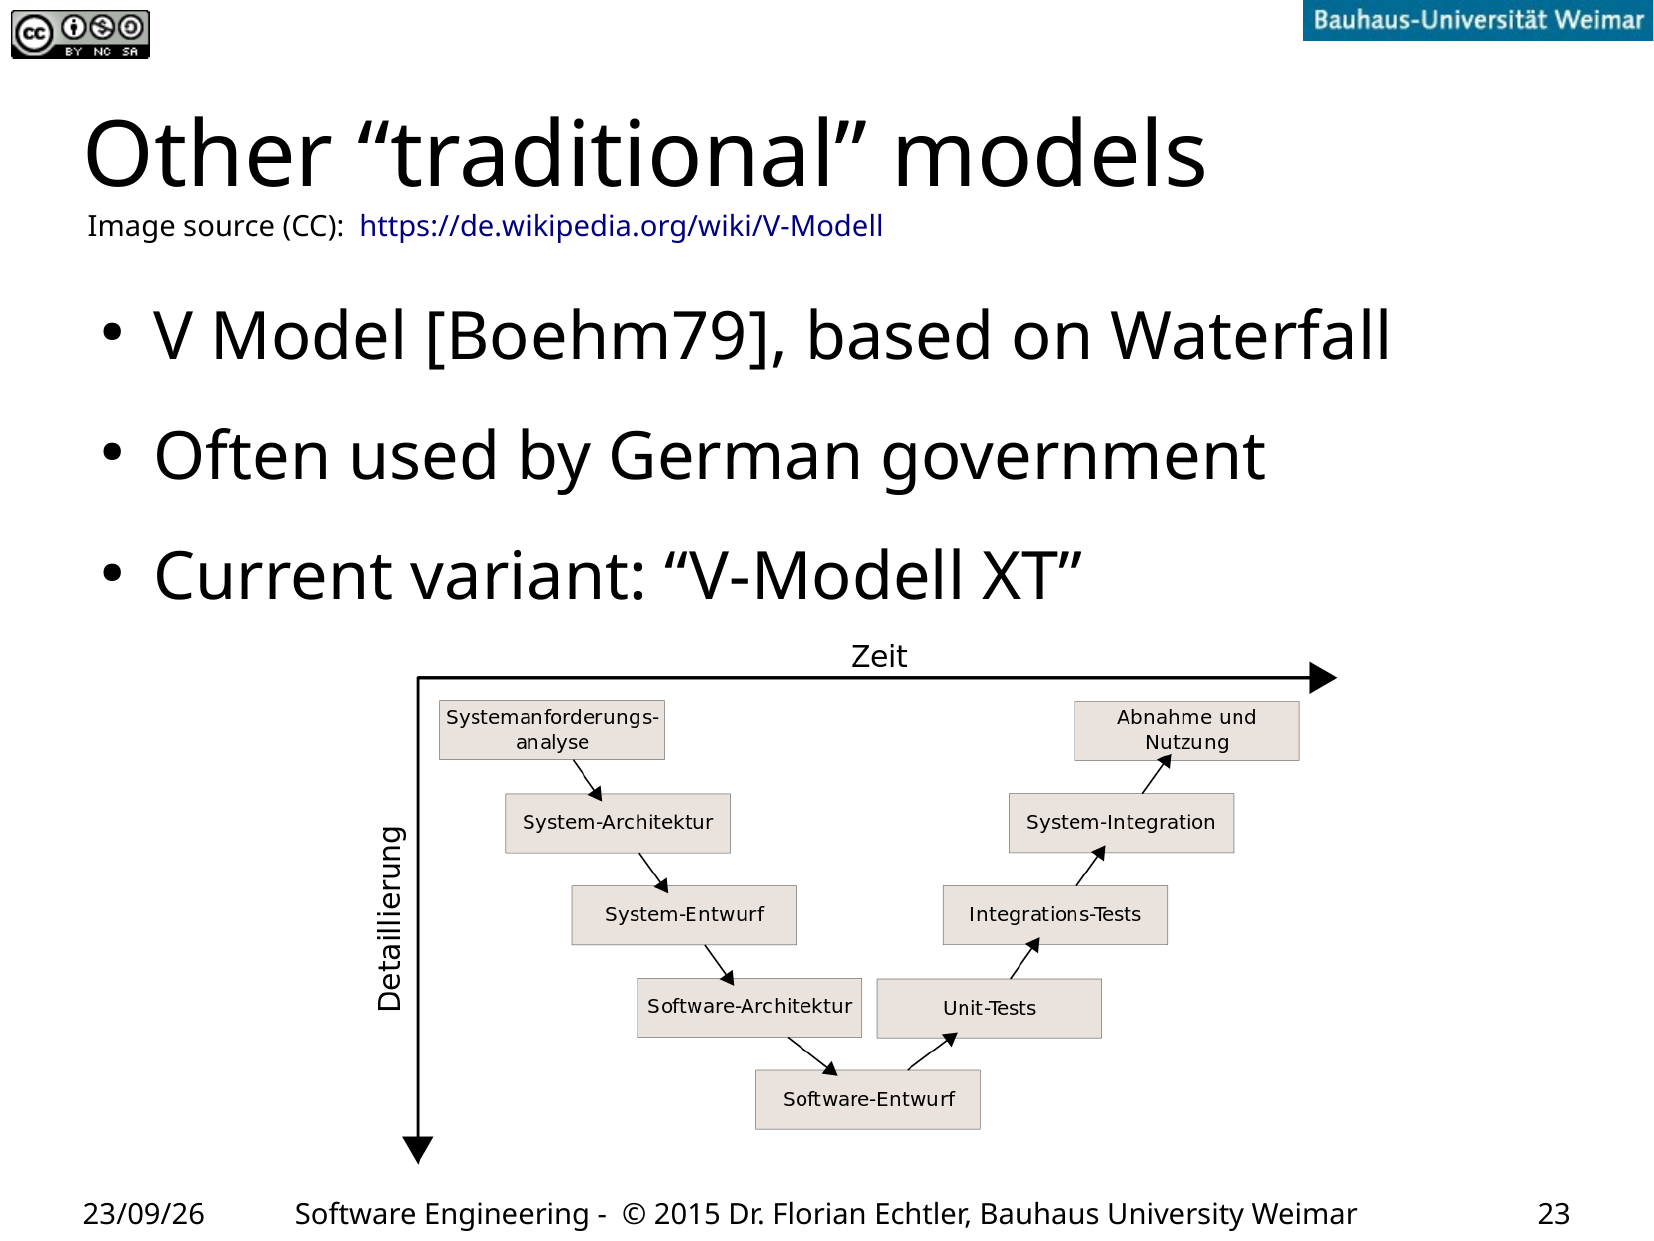

# Other “traditional” models
Image source (CC): https://de.wikipedia.org/wiki/V-Modell
V Model [Boehm79], based on Waterfall
Often used by German government
Current variant: “V-Modell XT”
Software Engineering - © 2015 Dr. Florian Echtler, Bauhaus University Weimar
23